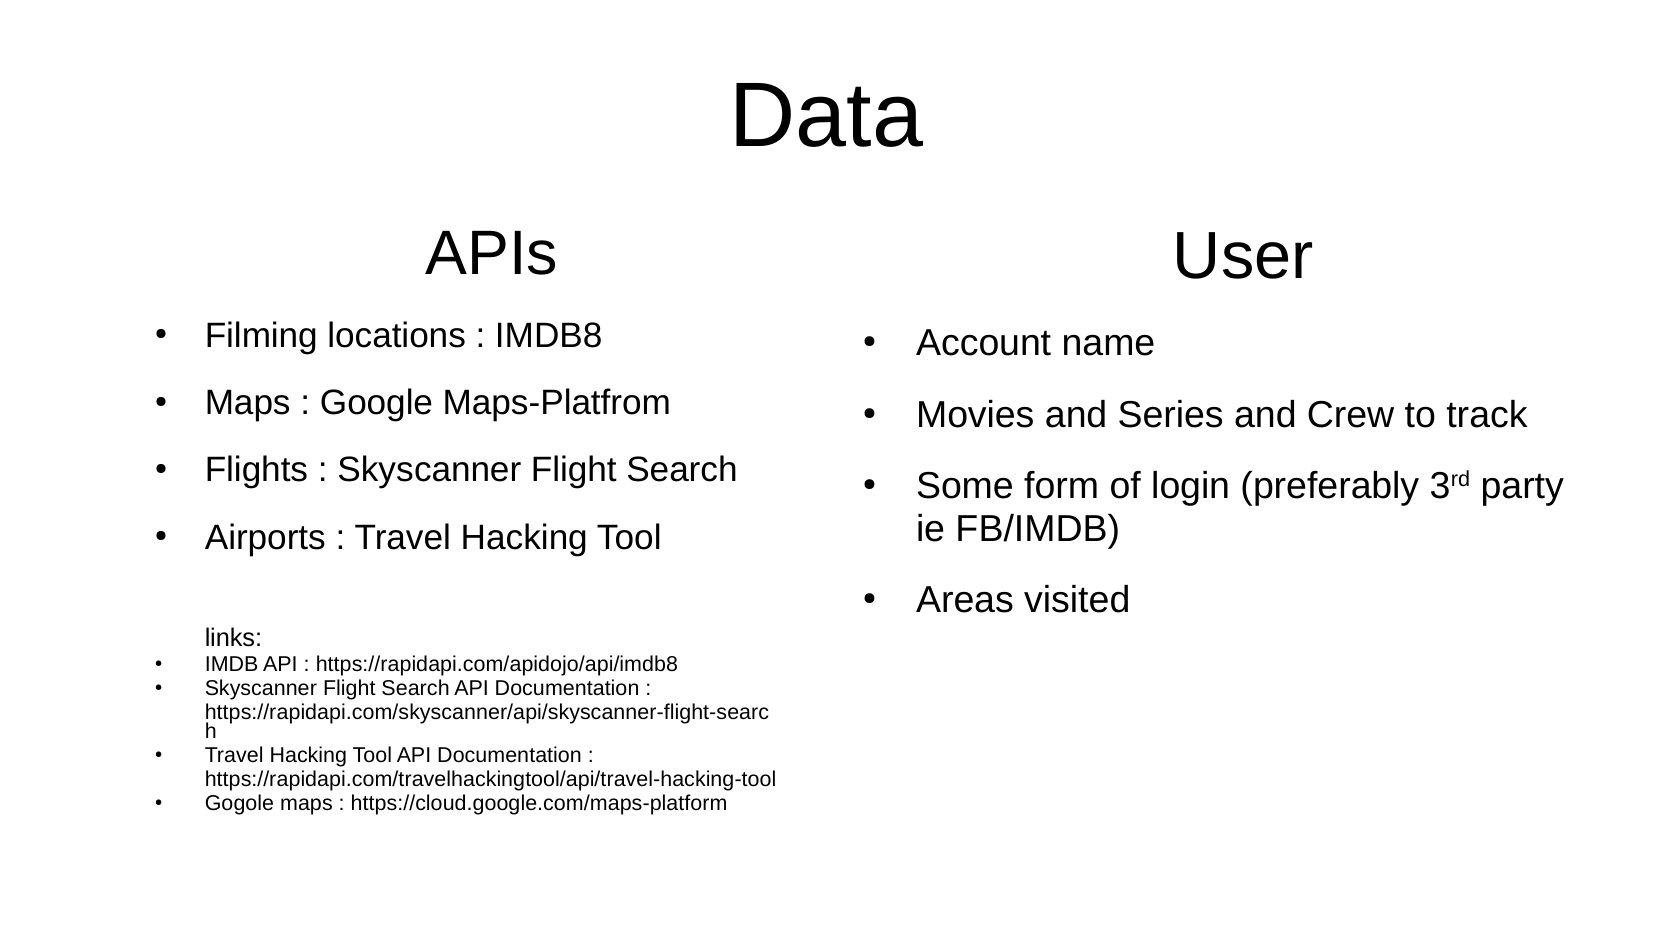

# Data
APIs
Filming locations : IMDB8
Maps : Google Maps-Platfrom
Flights : Skyscanner Flight Search
Airports : Travel Hacking Tool
links:
IMDB API : https://rapidapi.com/apidojo/api/imdb8
Skyscanner Flight Search API Documentation : https://rapidapi.com/skyscanner/api/skyscanner-flight-search
Travel Hacking Tool API Documentation : https://rapidapi.com/travelhackingtool/api/travel-hacking-tool
Gogole maps : https://cloud.google.com/maps-platform
User
Account name
Movies and Series and Crew to track
Some form of login (preferably 3rd party ie FB/IMDB)
Areas visited